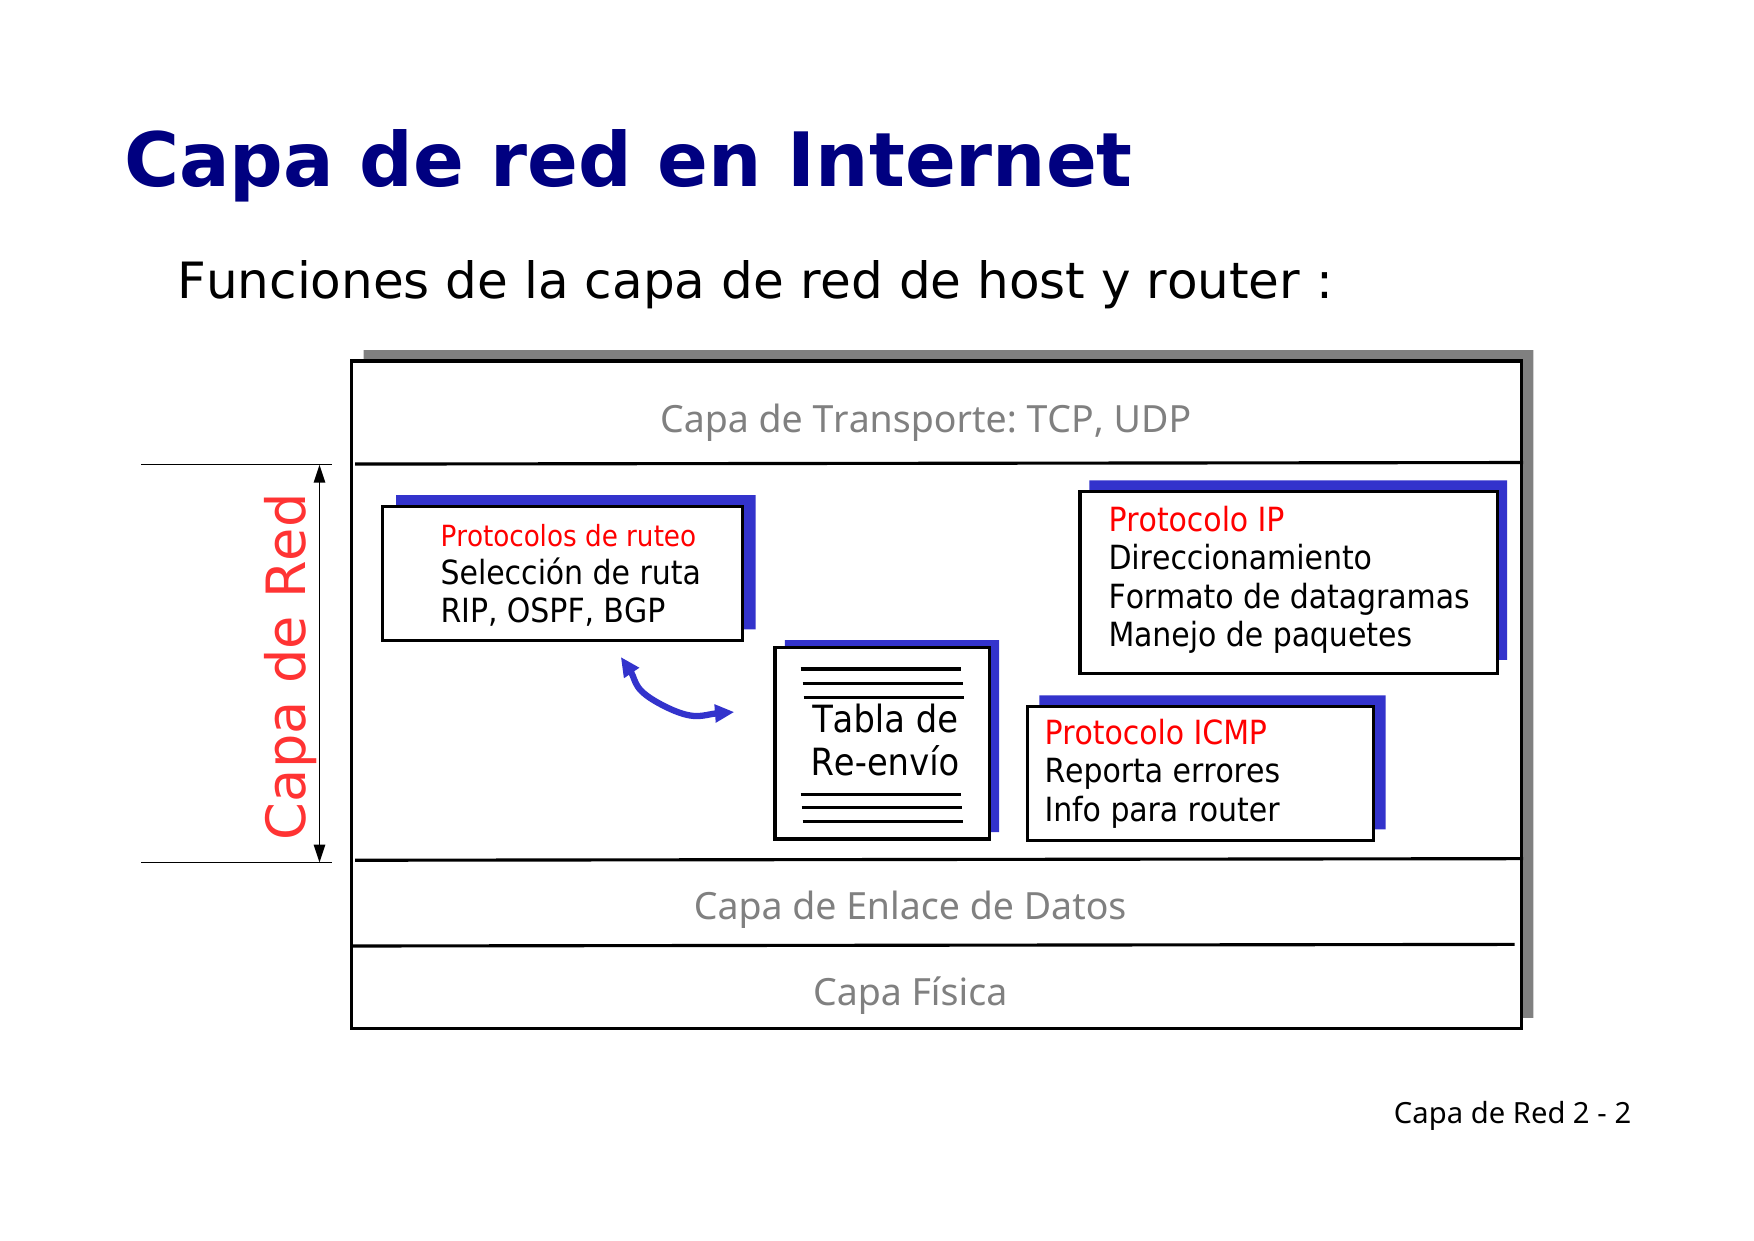

# Capa de red en Internet
Funciones de la capa de red de host y router :
Capa de Transporte: TCP, UDP
Protocolo IP
Direccionamiento
Formato de datagramas
Manejo de paquetes
Protocolos de ruteo
Selección de ruta
RIP, OSPF, BGP
Tabla de
Re-envío
Protocolo ICMP
Reporta errores
Info para router
Capa de Enlace de Datos
Capa Física